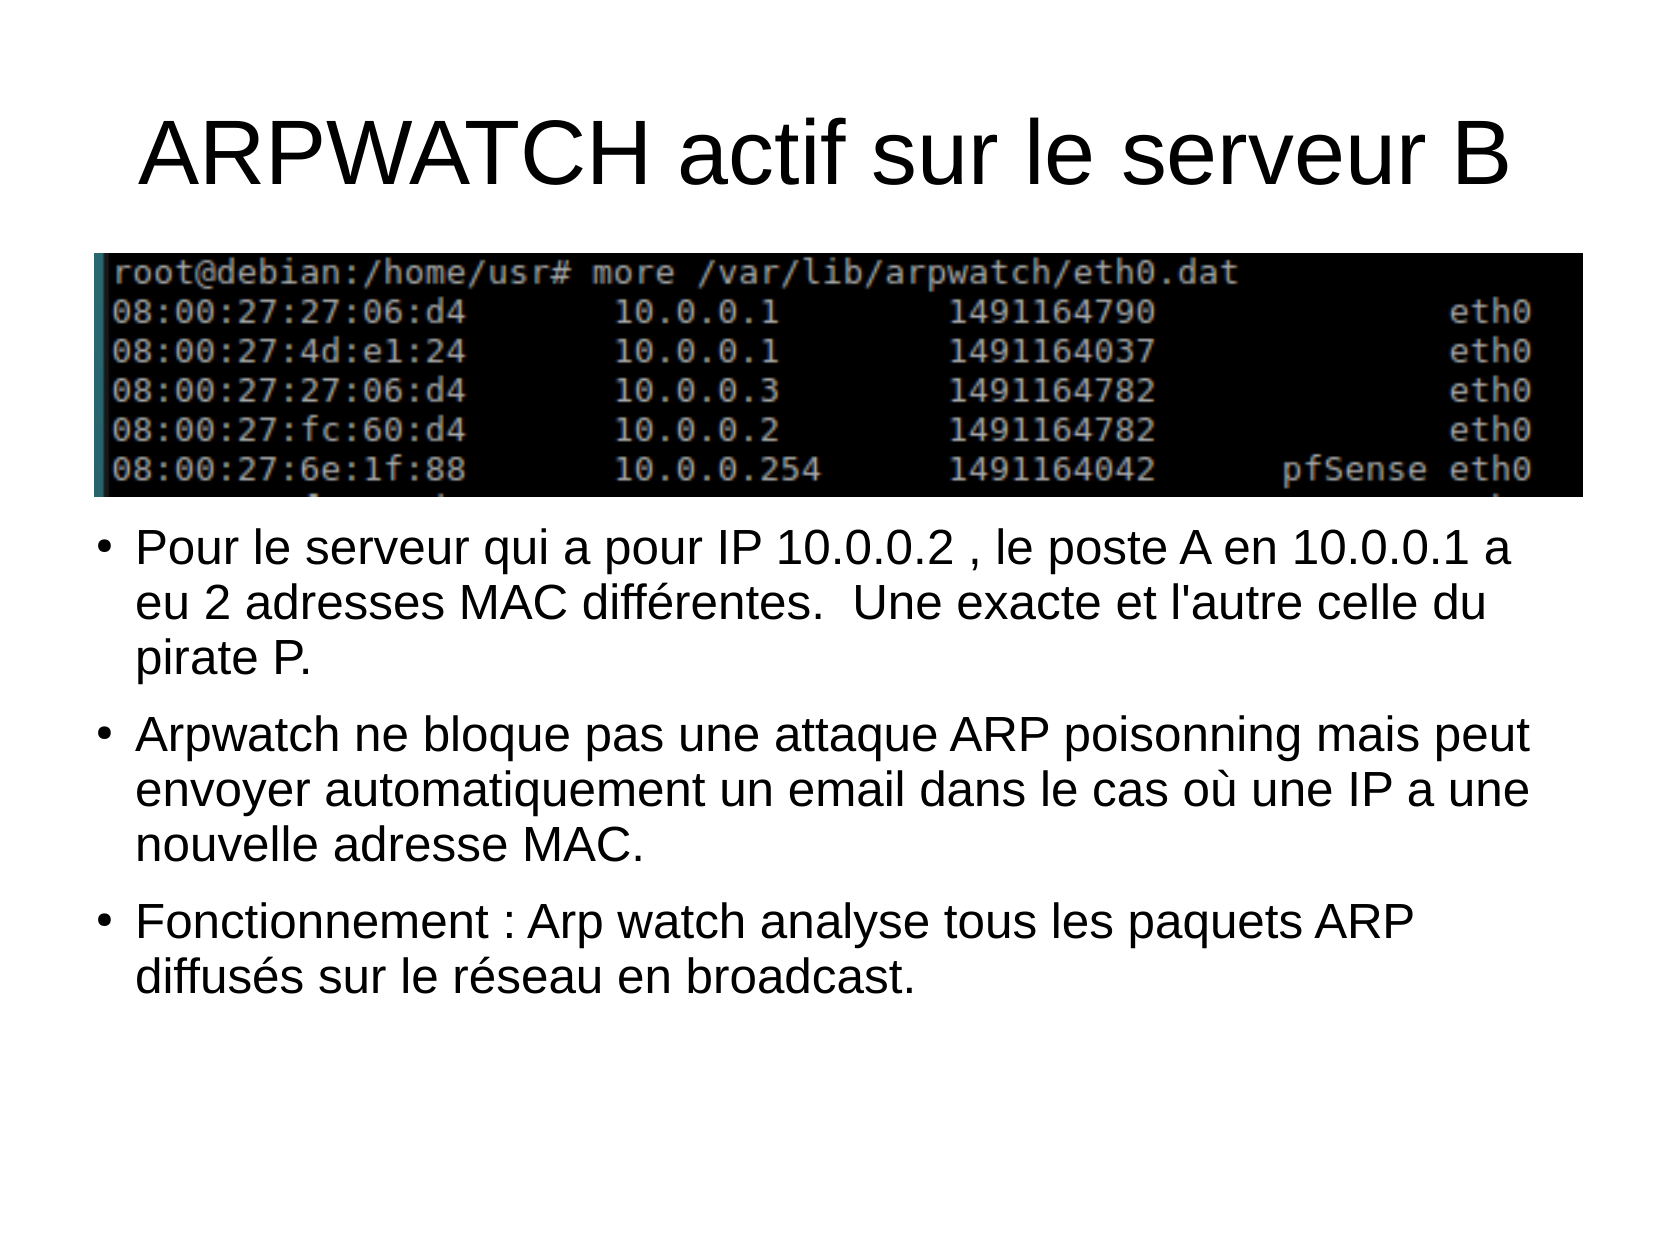

# ARPWATCH actif sur le serveur B
Pour le serveur qui a pour IP 10.0.0.2 , le poste A en 10.0.0.1 a eu 2 adresses MAC différentes. Une exacte et l'autre celle du pirate P.
Arpwatch ne bloque pas une attaque ARP poisonning mais peut envoyer automatiquement un email dans le cas où une IP a une nouvelle adresse MAC.
Fonctionnement : Arp watch analyse tous les paquets ARP diffusés sur le réseau en broadcast.